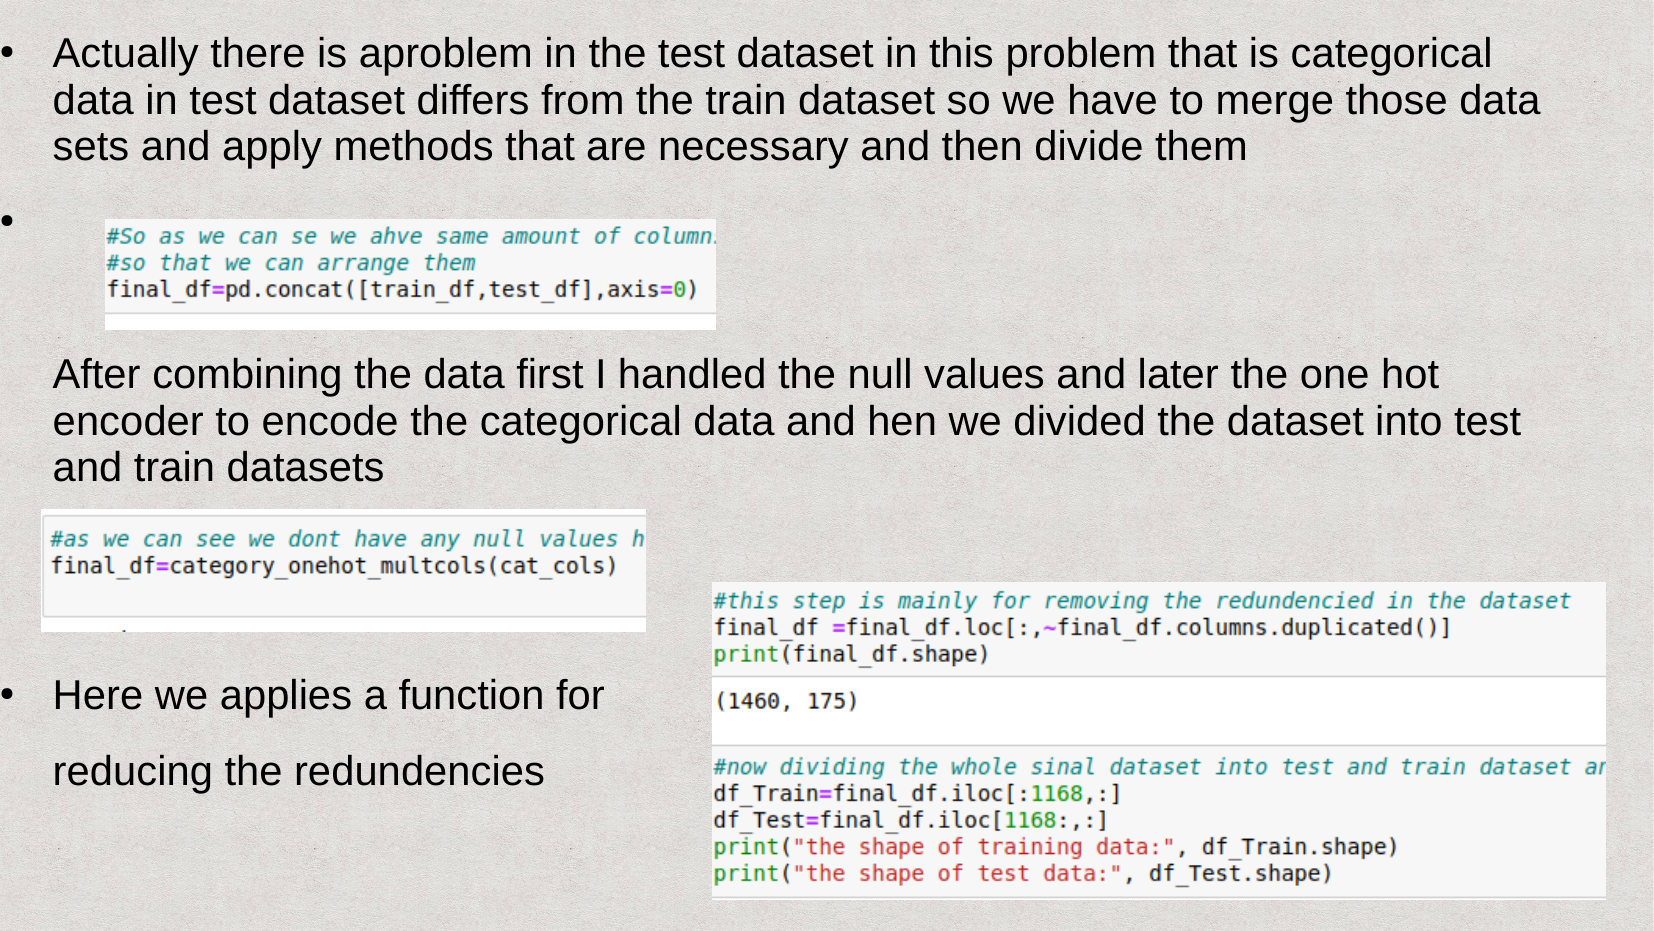

# Actually there is aproblem in the test dataset in this problem that is categorical data in test dataset differs from the train dataset so we have to merge those data sets and apply methods that are necessary and then divide them
After combining the data first I handled the null values and later the one hot encoder to encode the categorical data and hen we divided the dataset into test and train datasets
Here we applies a function for
reducing the redundencies